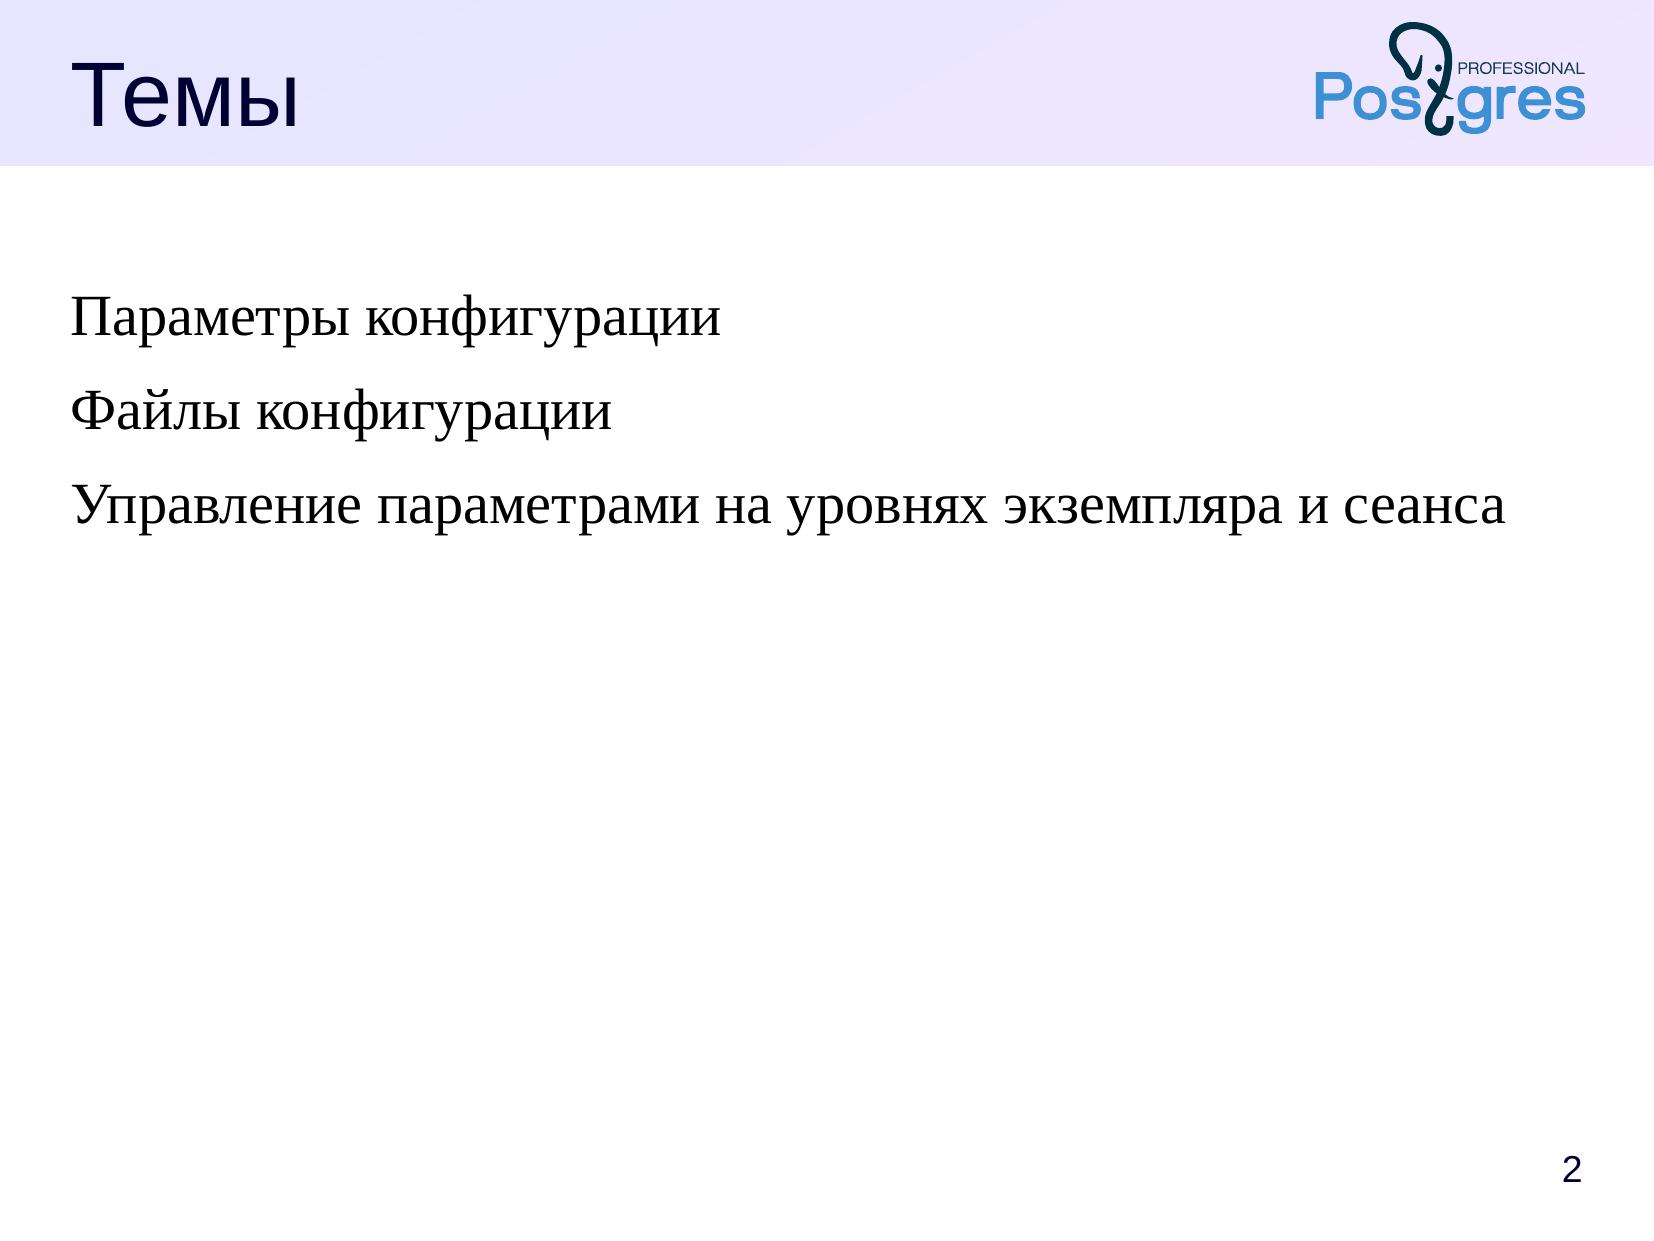

# Темы
Параметры конфигурации
Файлы конфигурации
Управление параметрами на уровнях экземпляра и сеанса